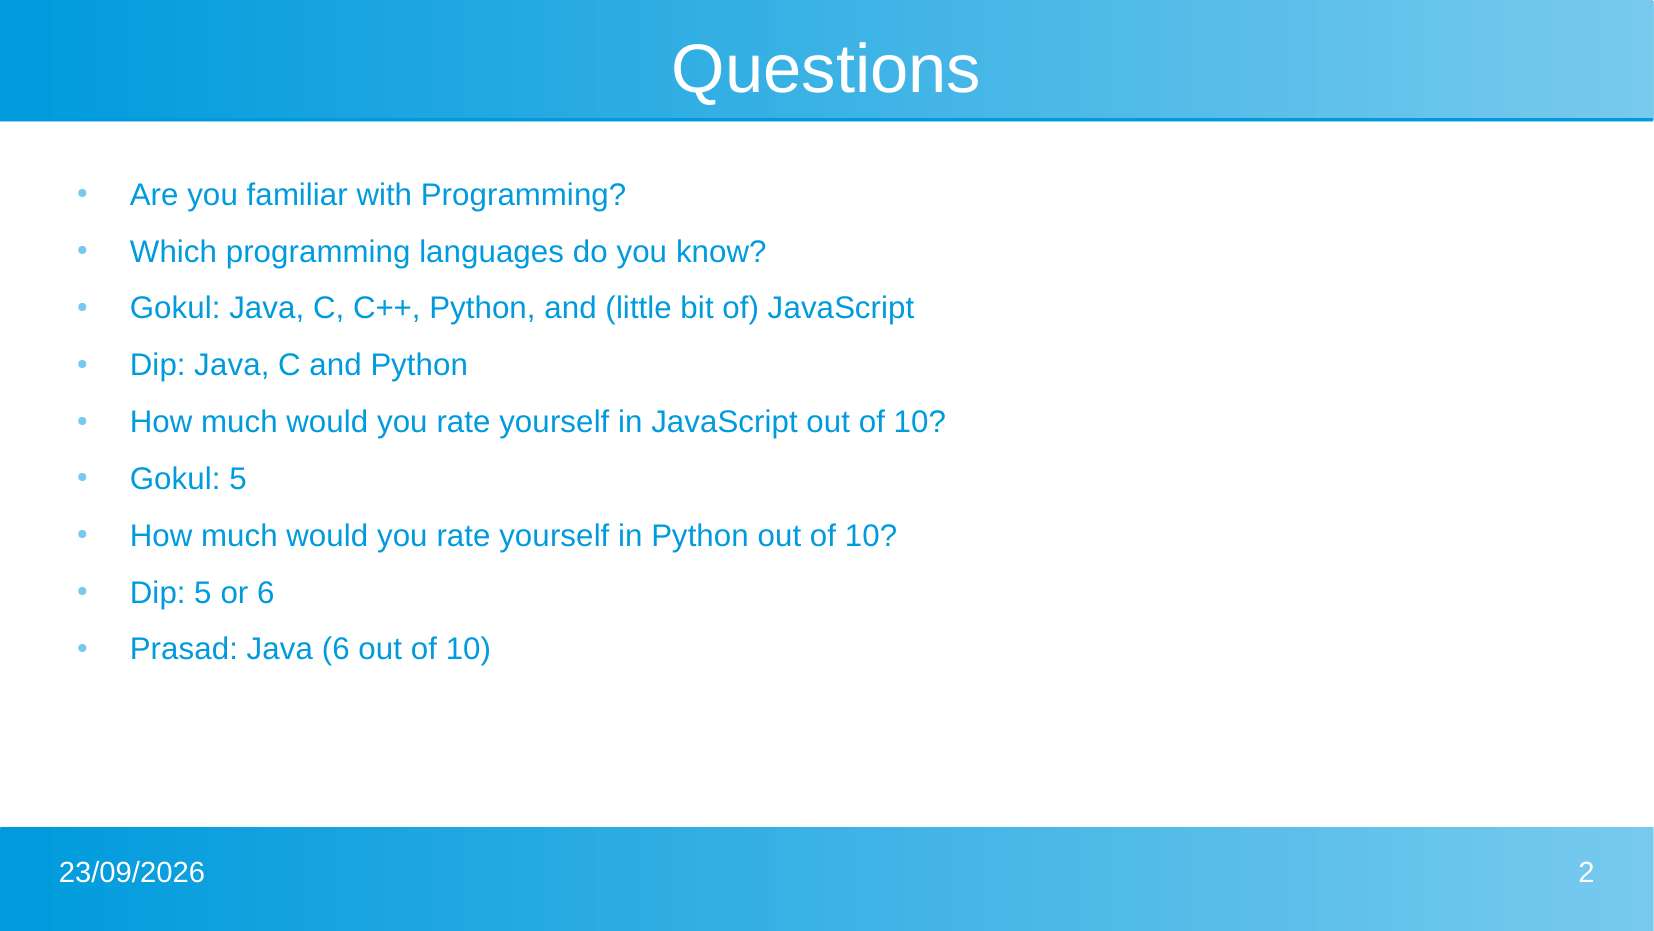

# Questions
Are you familiar with Programming?
Which programming languages do you know?
Gokul: Java, C, C++, Python, and (little bit of) JavaScript
Dip: Java, C and Python
How much would you rate yourself in JavaScript out of 10?
Gokul: 5
How much would you rate yourself in Python out of 10?
Dip: 5 or 6
Prasad: Java (6 out of 10)
2